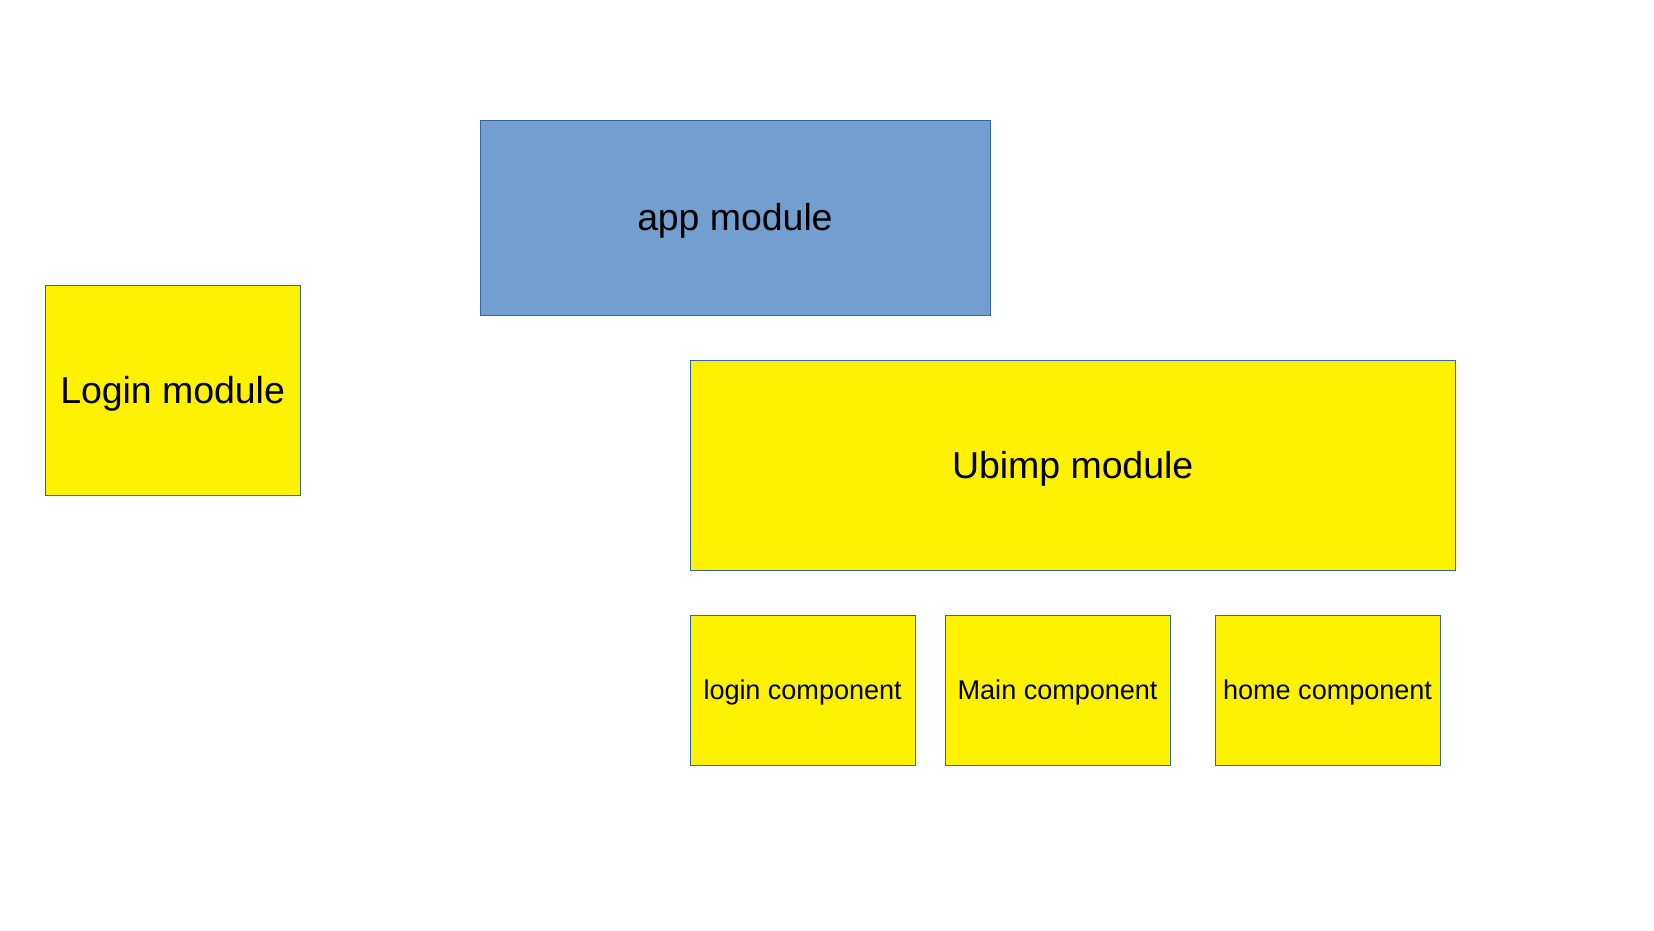

app module
Login module
Ubimp module
login component
Main component
home component